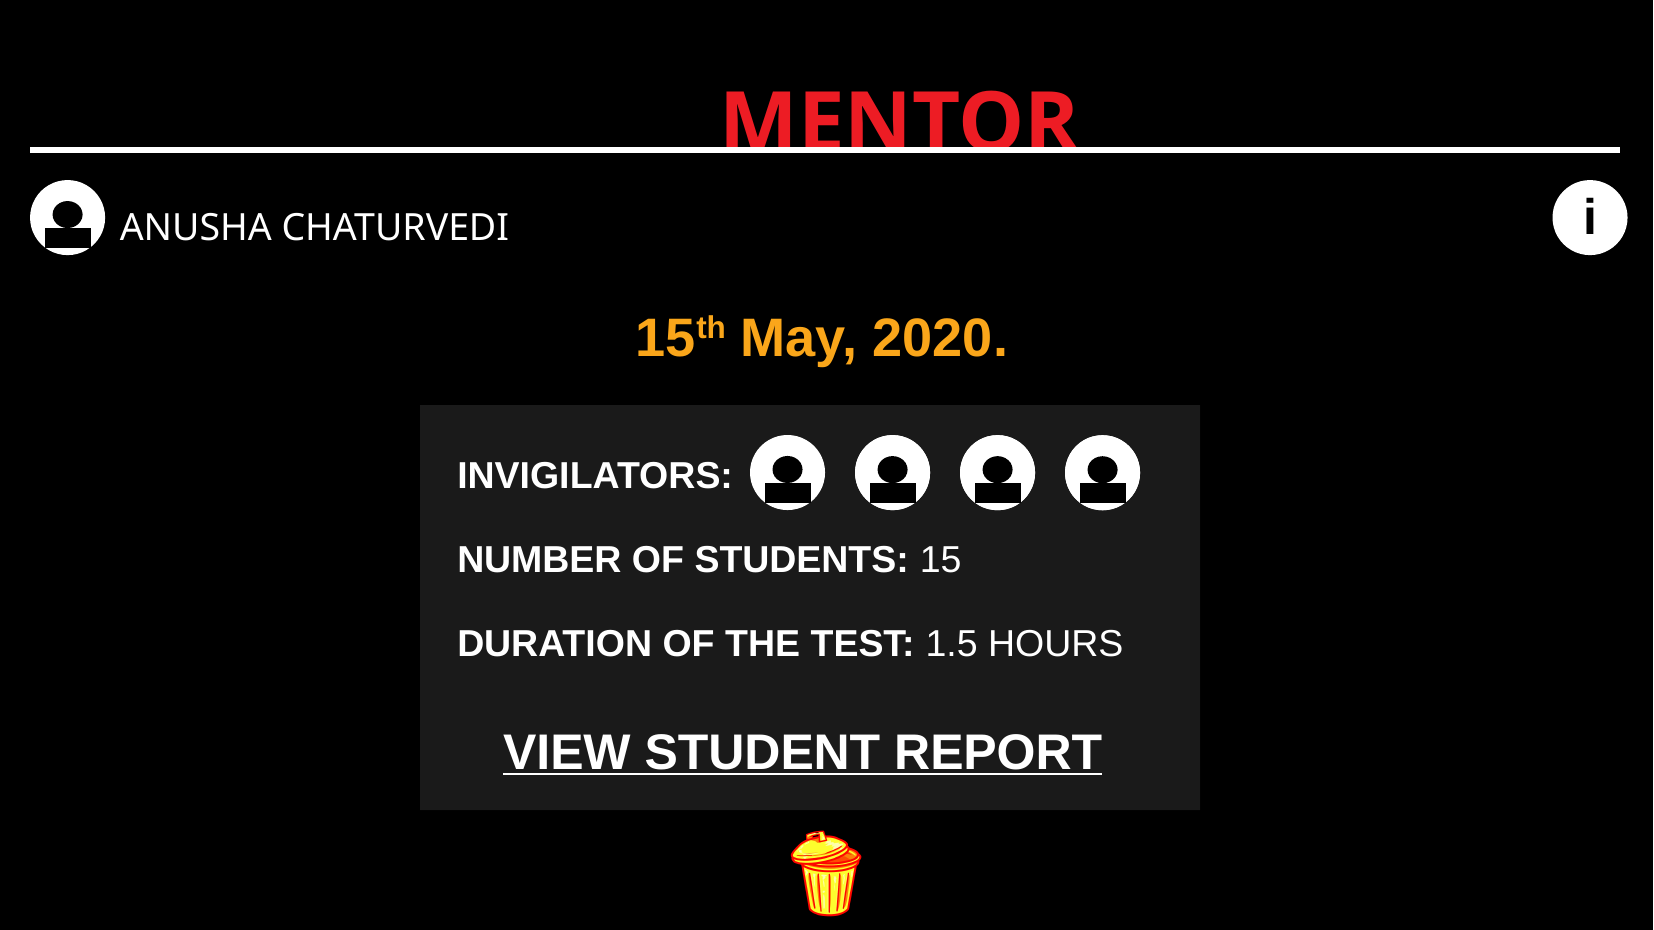

MENTOR
i
ANUSHA CHATURVEDI
15th May, 2020.
INVIGILATORS:
NUMBER OF STUDENTS: 15
DURATION OF THE TEST: 1.5 HOURS
VIEW STUDENT REPORT
| | |
| --- | --- |
| | |
| | |
| | |
| | |